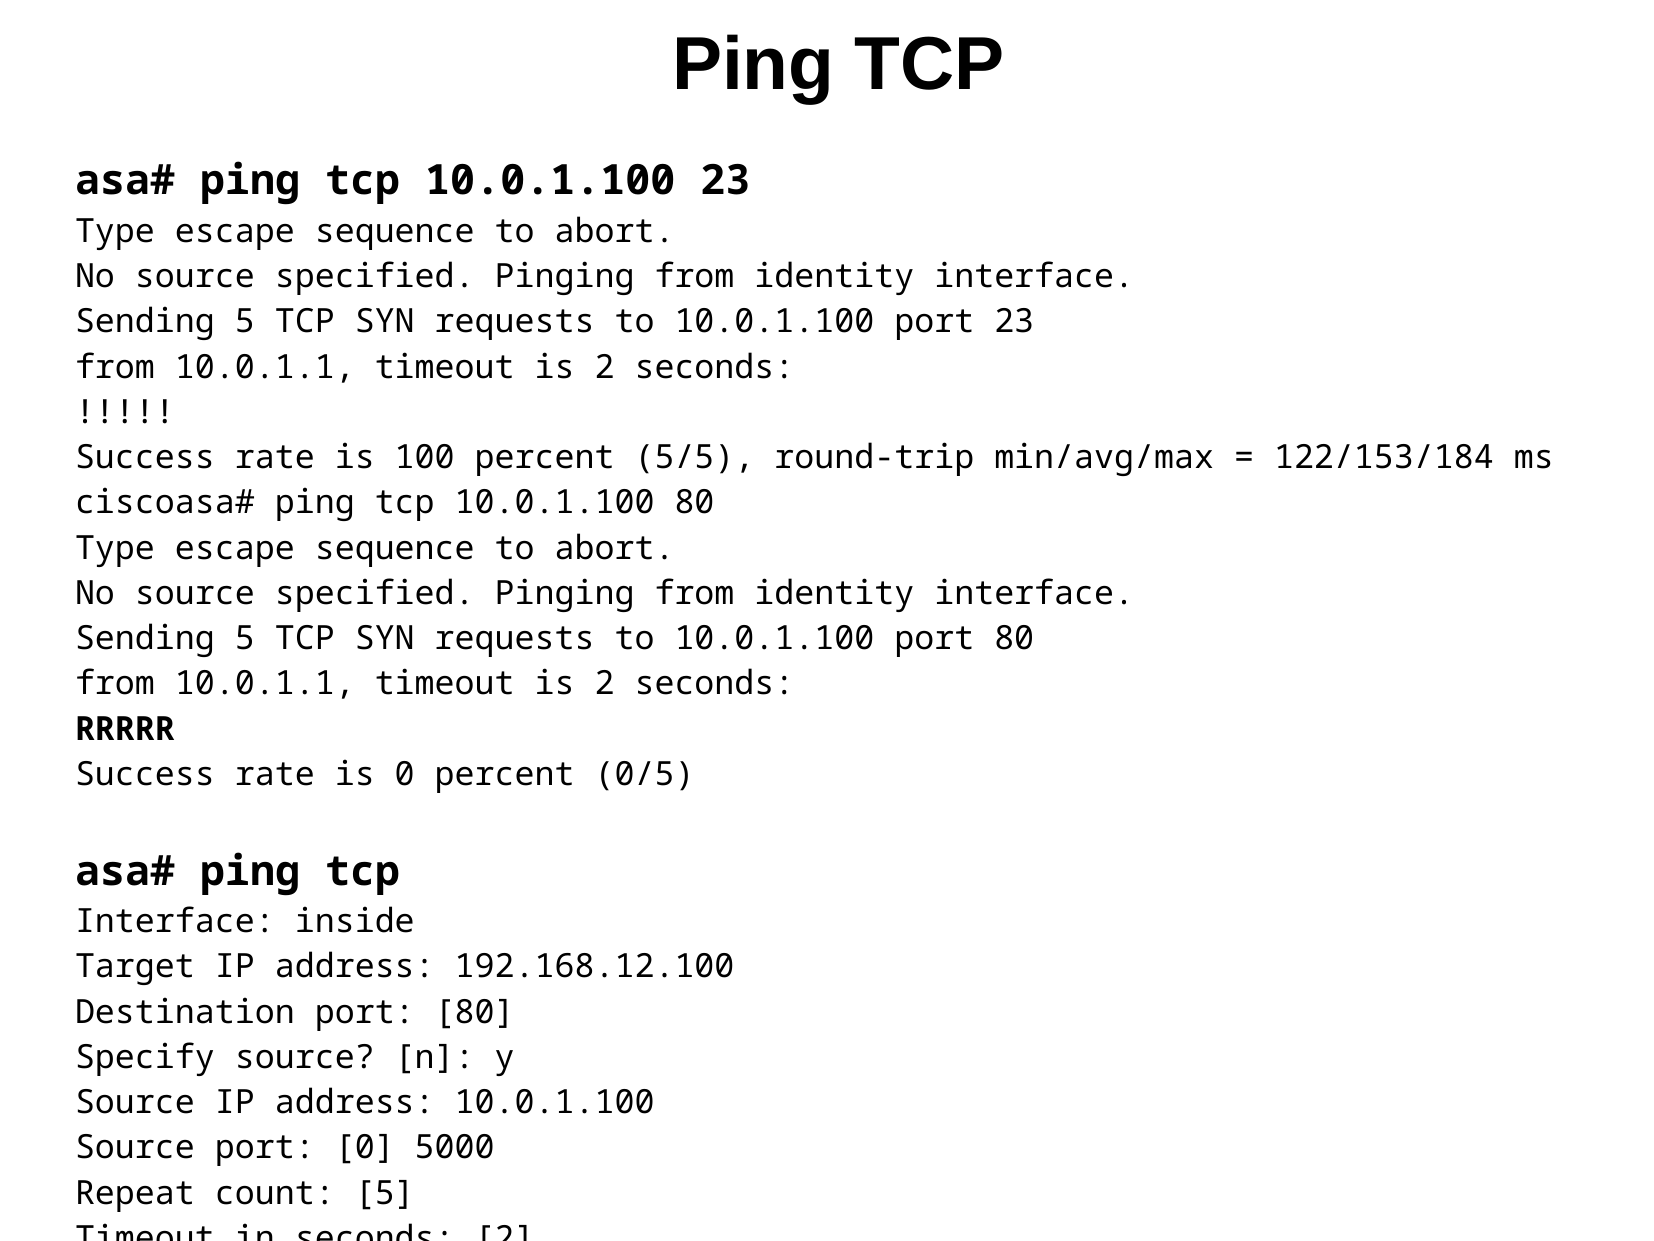

Ping TCP
# asa# ping tcp 10.0.1.100 23
Type escape sequence to abort.
No source specified. Pinging from identity interface.
Sending 5 TCP SYN requests to 10.0.1.100 port 23
from 10.0.1.1, timeout is 2 seconds:
!!!!!
Success rate is 100 percent (5/5), round-trip min/avg/max = 122/153/184 ms
ciscoasa# ping tcp 10.0.1.100 80
Type escape sequence to abort.
No source specified. Pinging from identity interface.
Sending 5 TCP SYN requests to 10.0.1.100 port 80
from 10.0.1.1, timeout is 2 seconds:
RRRRR
Success rate is 0 percent (0/5)
asa# ping tcp
Interface: inside
Target IP address: 192.168.12.100
Destination port: [80]
Specify source? [n]: y
Source IP address: 10.0.1.100
Source port: [0] 5000
Repeat count: [5]
Timeout in seconds: [2]
Type escape sequence to abort.
Sending 5 TCP SYN requests to 192.168.12.100 port 80
from 10.0.1.100 starting port 5000, timeout is 2 seconds:
!!!!!
Success rate is 100 percent (5/5), round-trip min/avg/max = 12/157/305 ms